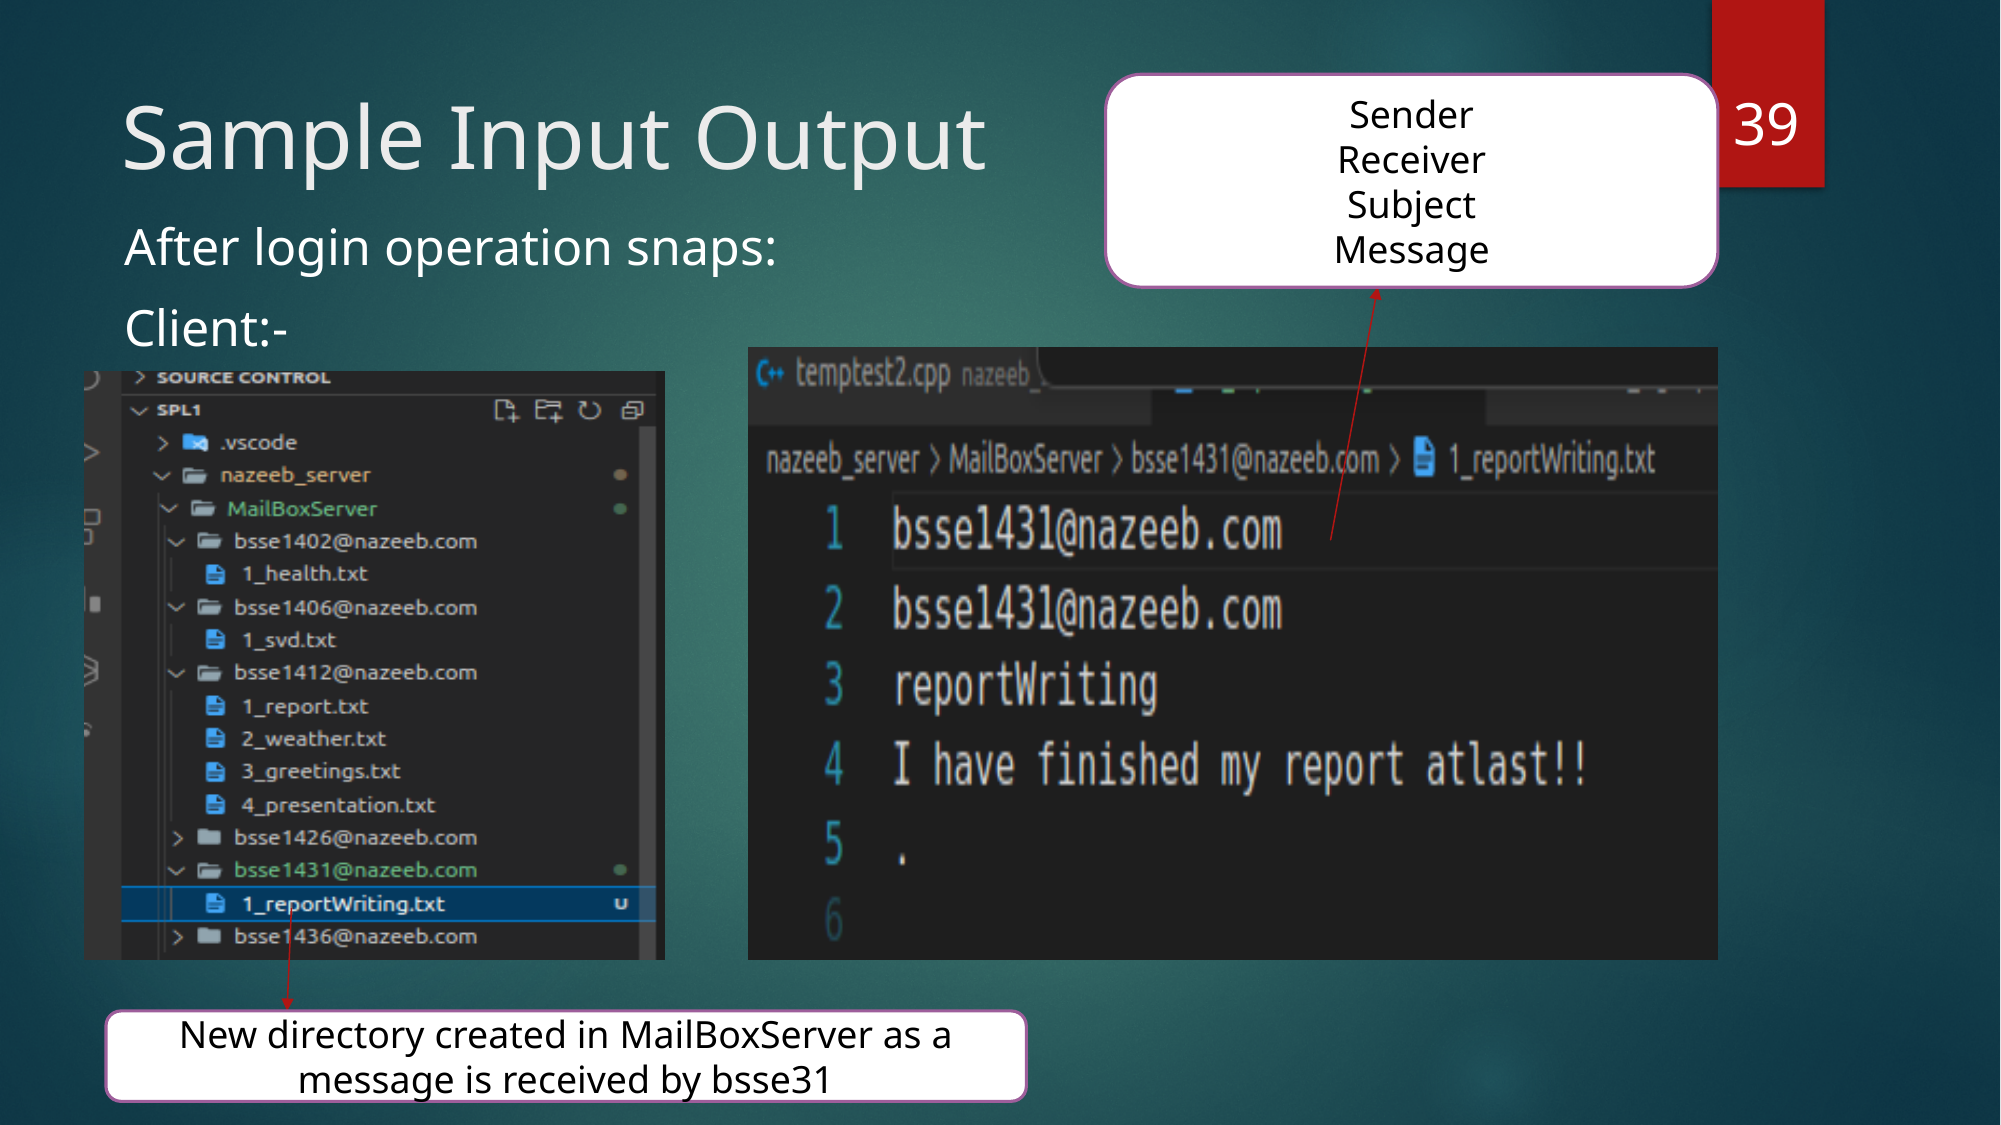

39
# Sample Input Output
Sender
Receiver
Subject
Message
After login operation snaps:
Client:-
New directory created in MailBoxServer as a message is received by bsse31